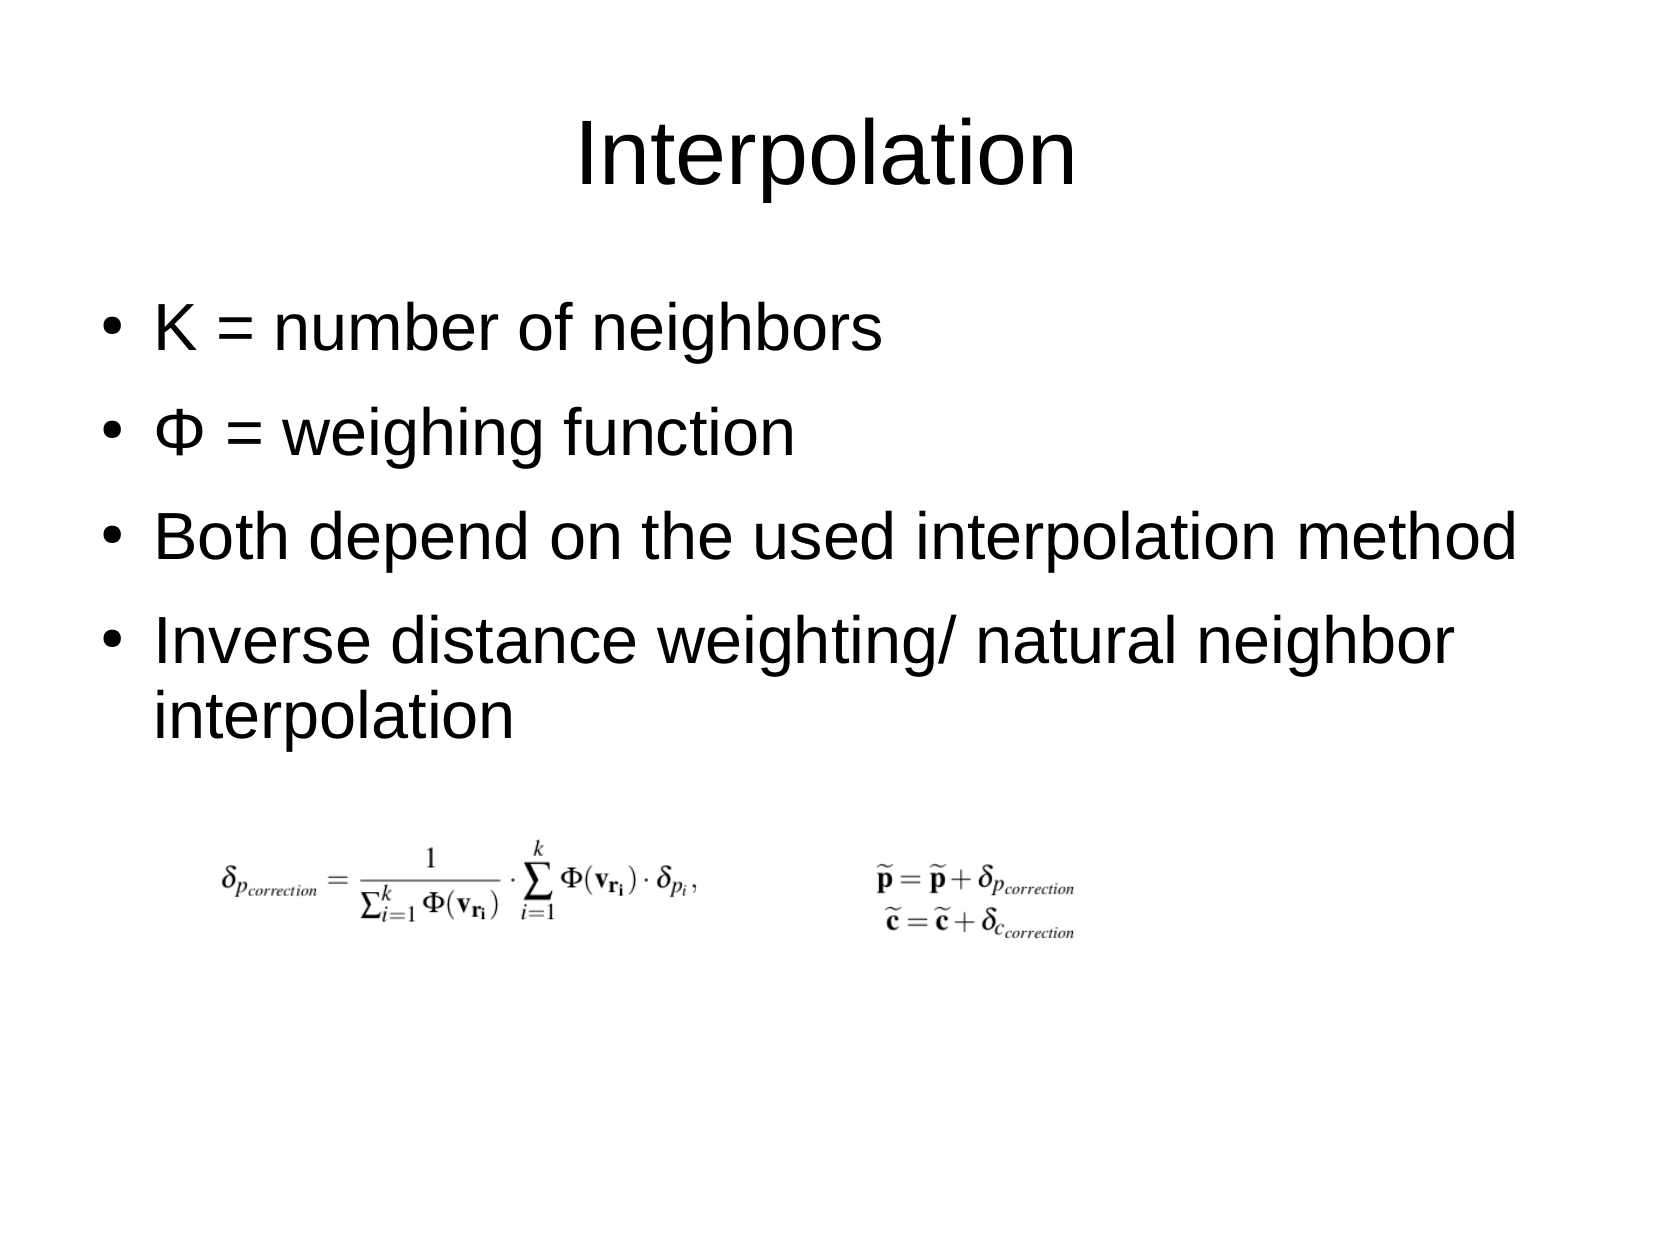

# Interpolation
K = number of neighbors
Φ = weighing function
Both depend on the used interpolation method
Inverse distance weighting/ natural neighbor interpolation